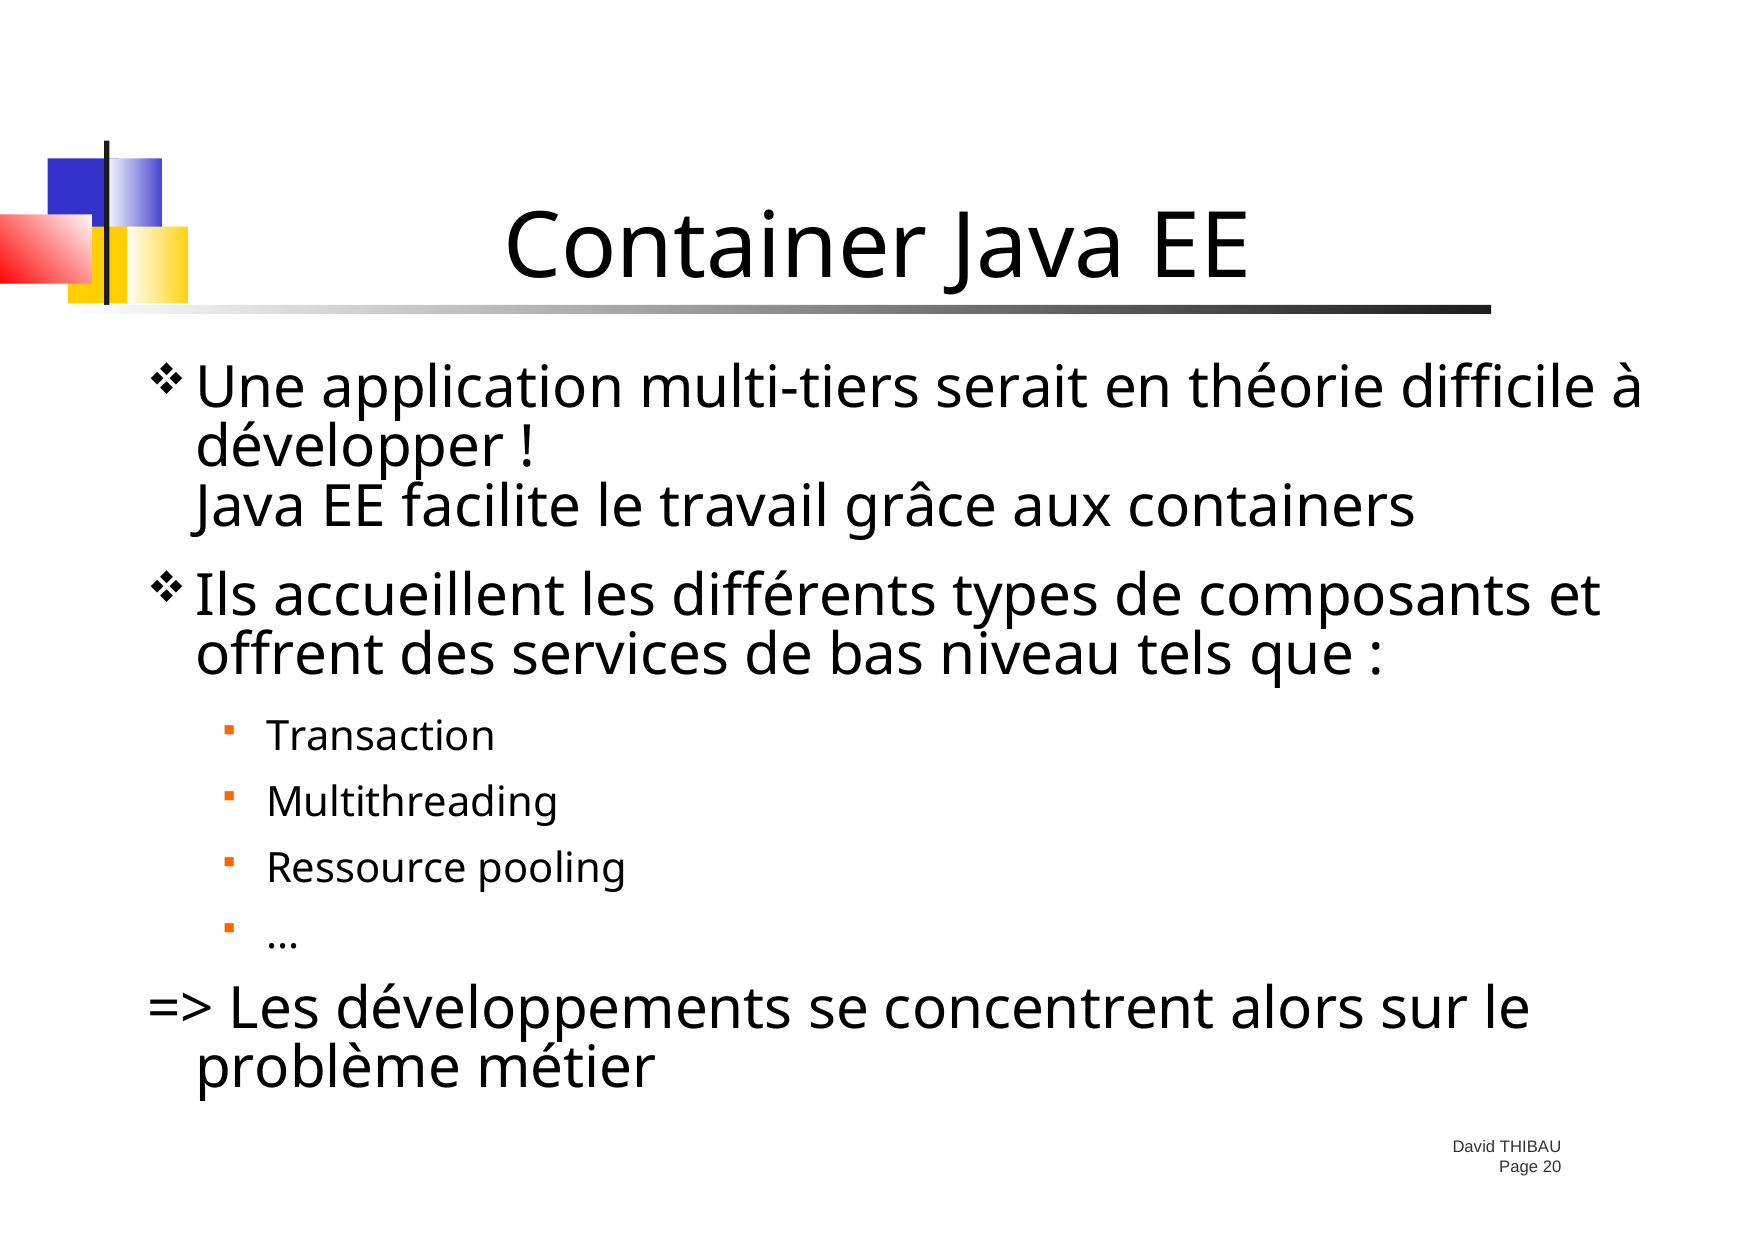

# Container Java EE
Une application multi-tiers serait en théorie difficile à développer !
Java EE facilite le travail grâce aux containers
Ils accueillent les différents types de composants et offrent des services de bas niveau tels que :
Transaction
Multithreading
Ressource pooling
...
=> Les développements se concentrent alors sur le problème métier